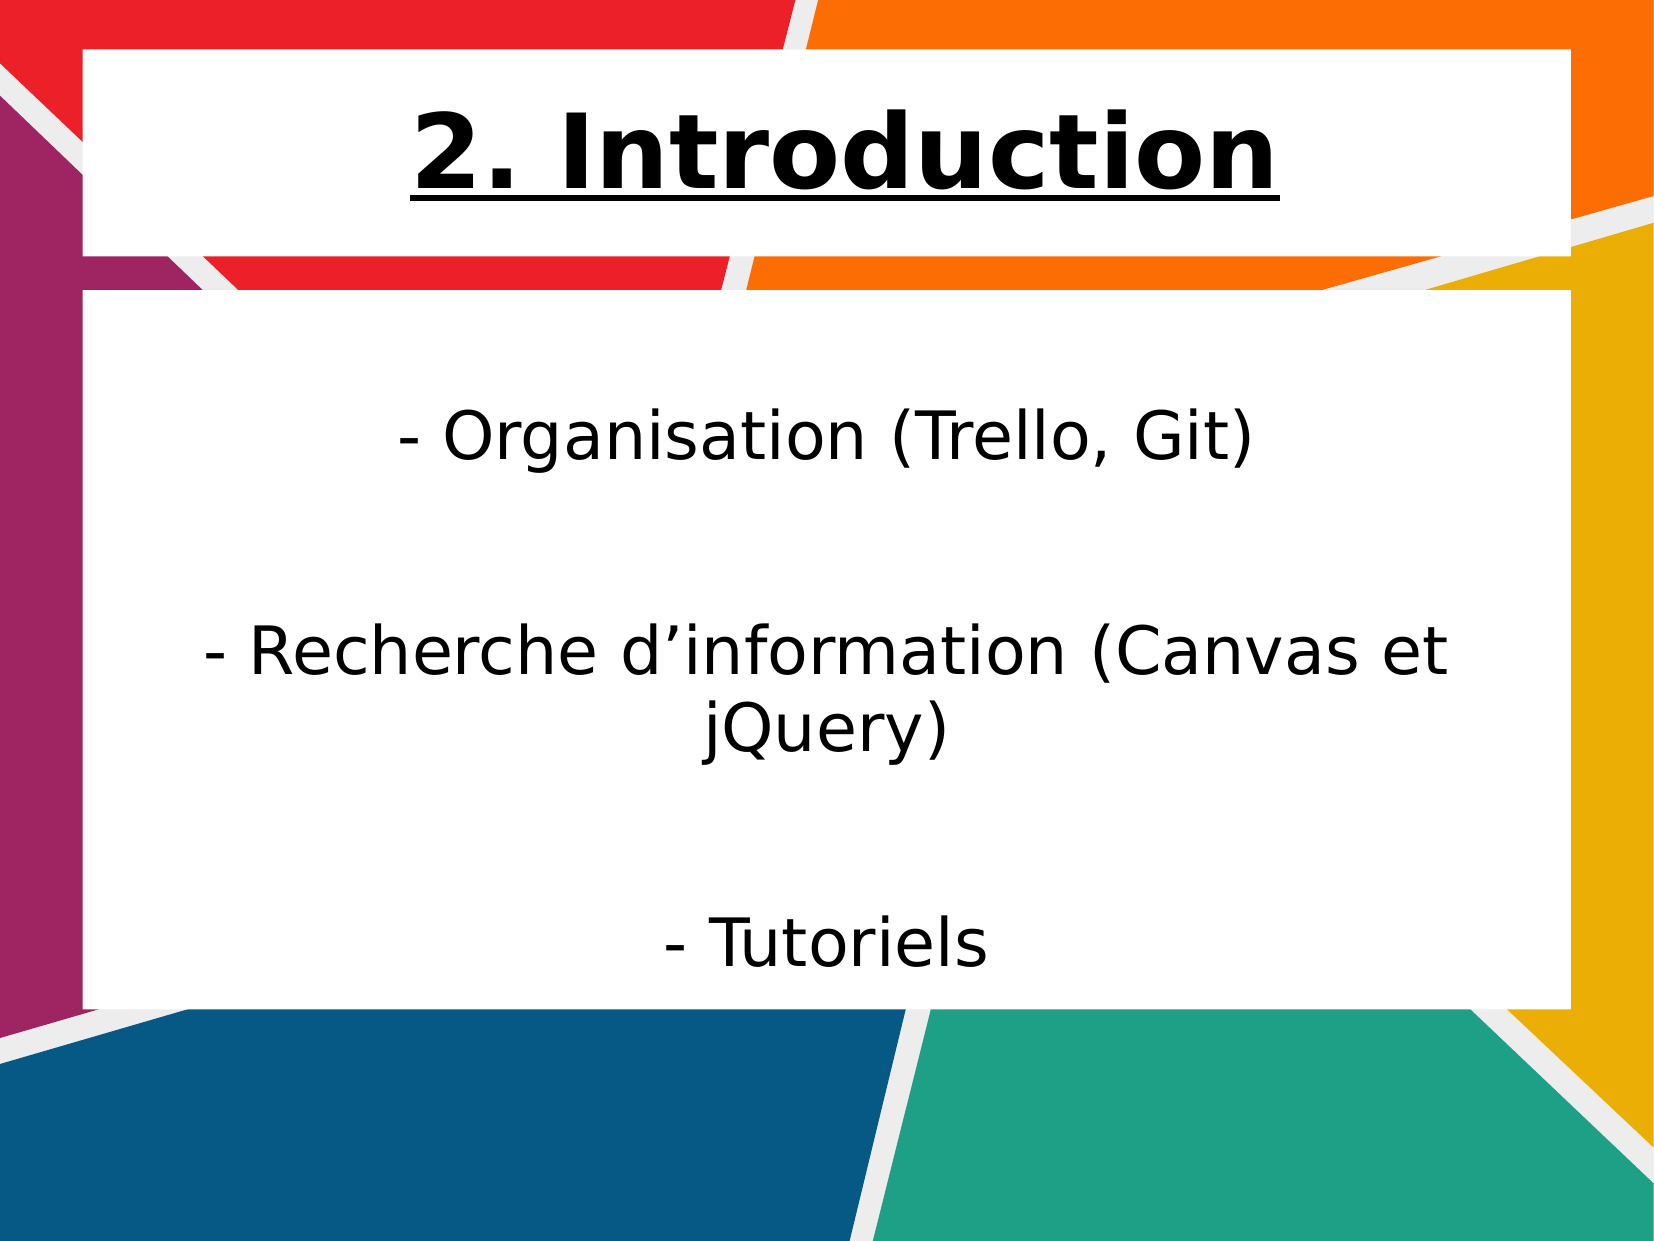

# 2. Introduction
- Organisation (Trello, Git)
- Recherche d’information (Canvas et jQuery)
- Tutoriels